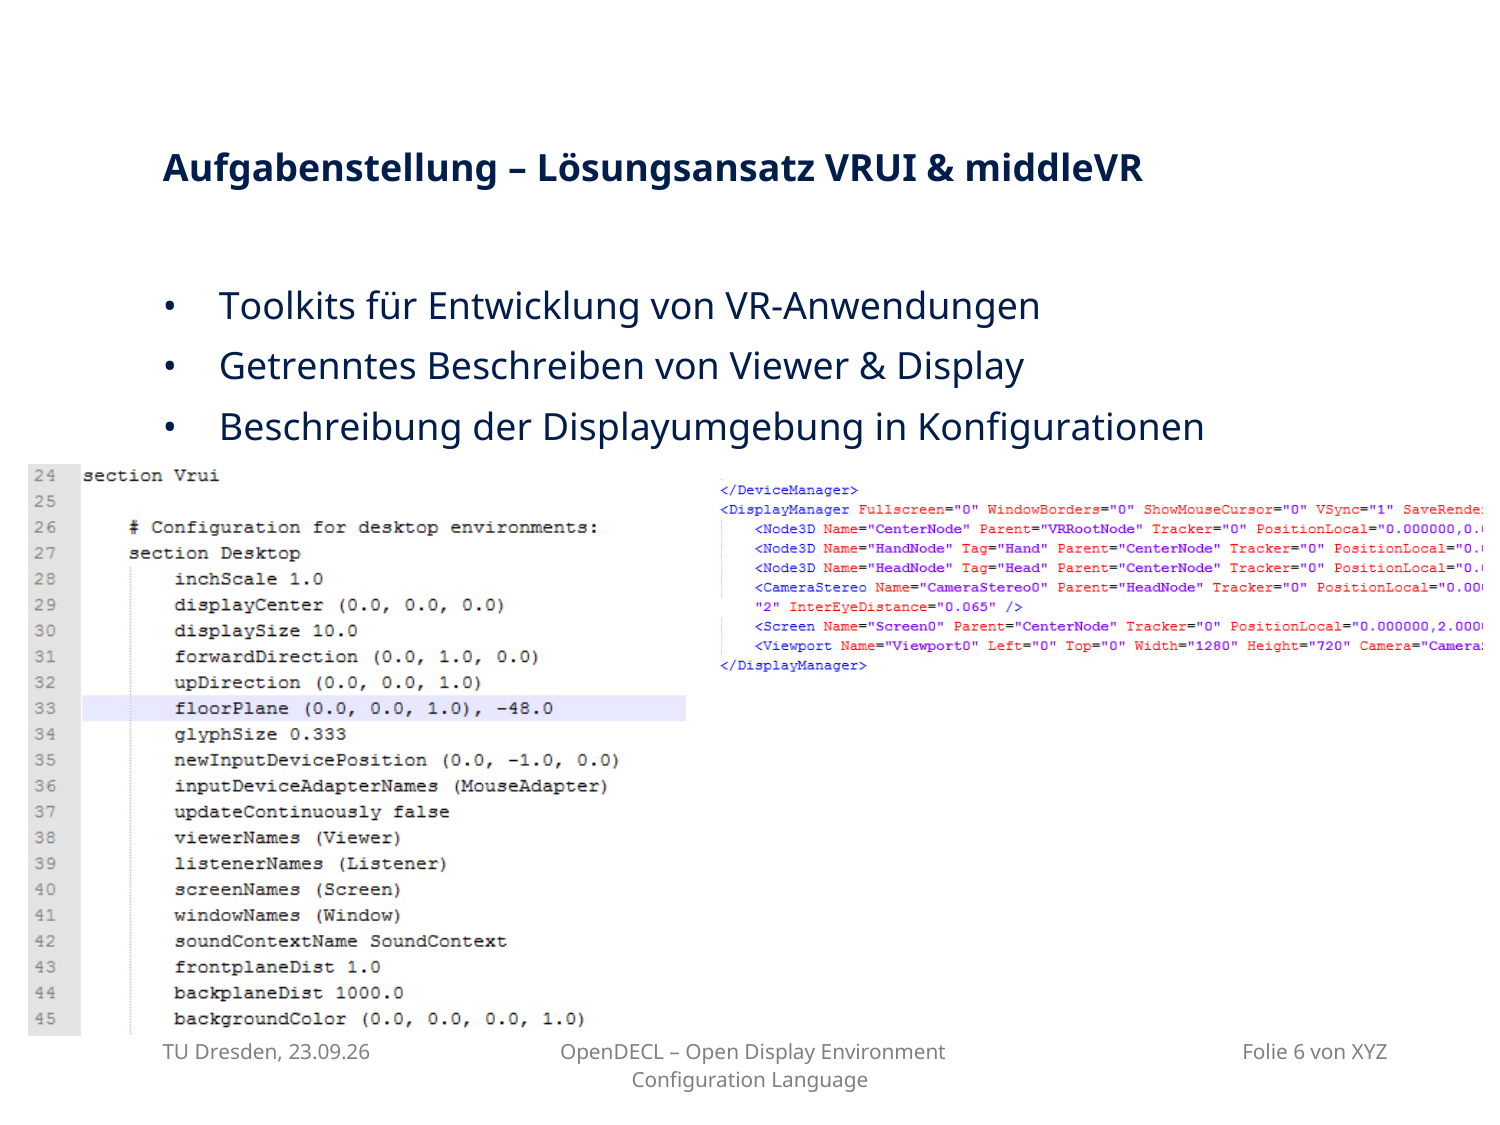

# Aufgabenstellung – Lösungsansatz VRUI & middleVR
Toolkits für Entwicklung von VR-Anwendungen
Getrenntes Beschreiben von Viewer & Display
Beschreibung der Displayumgebung in Konfigurationen
6